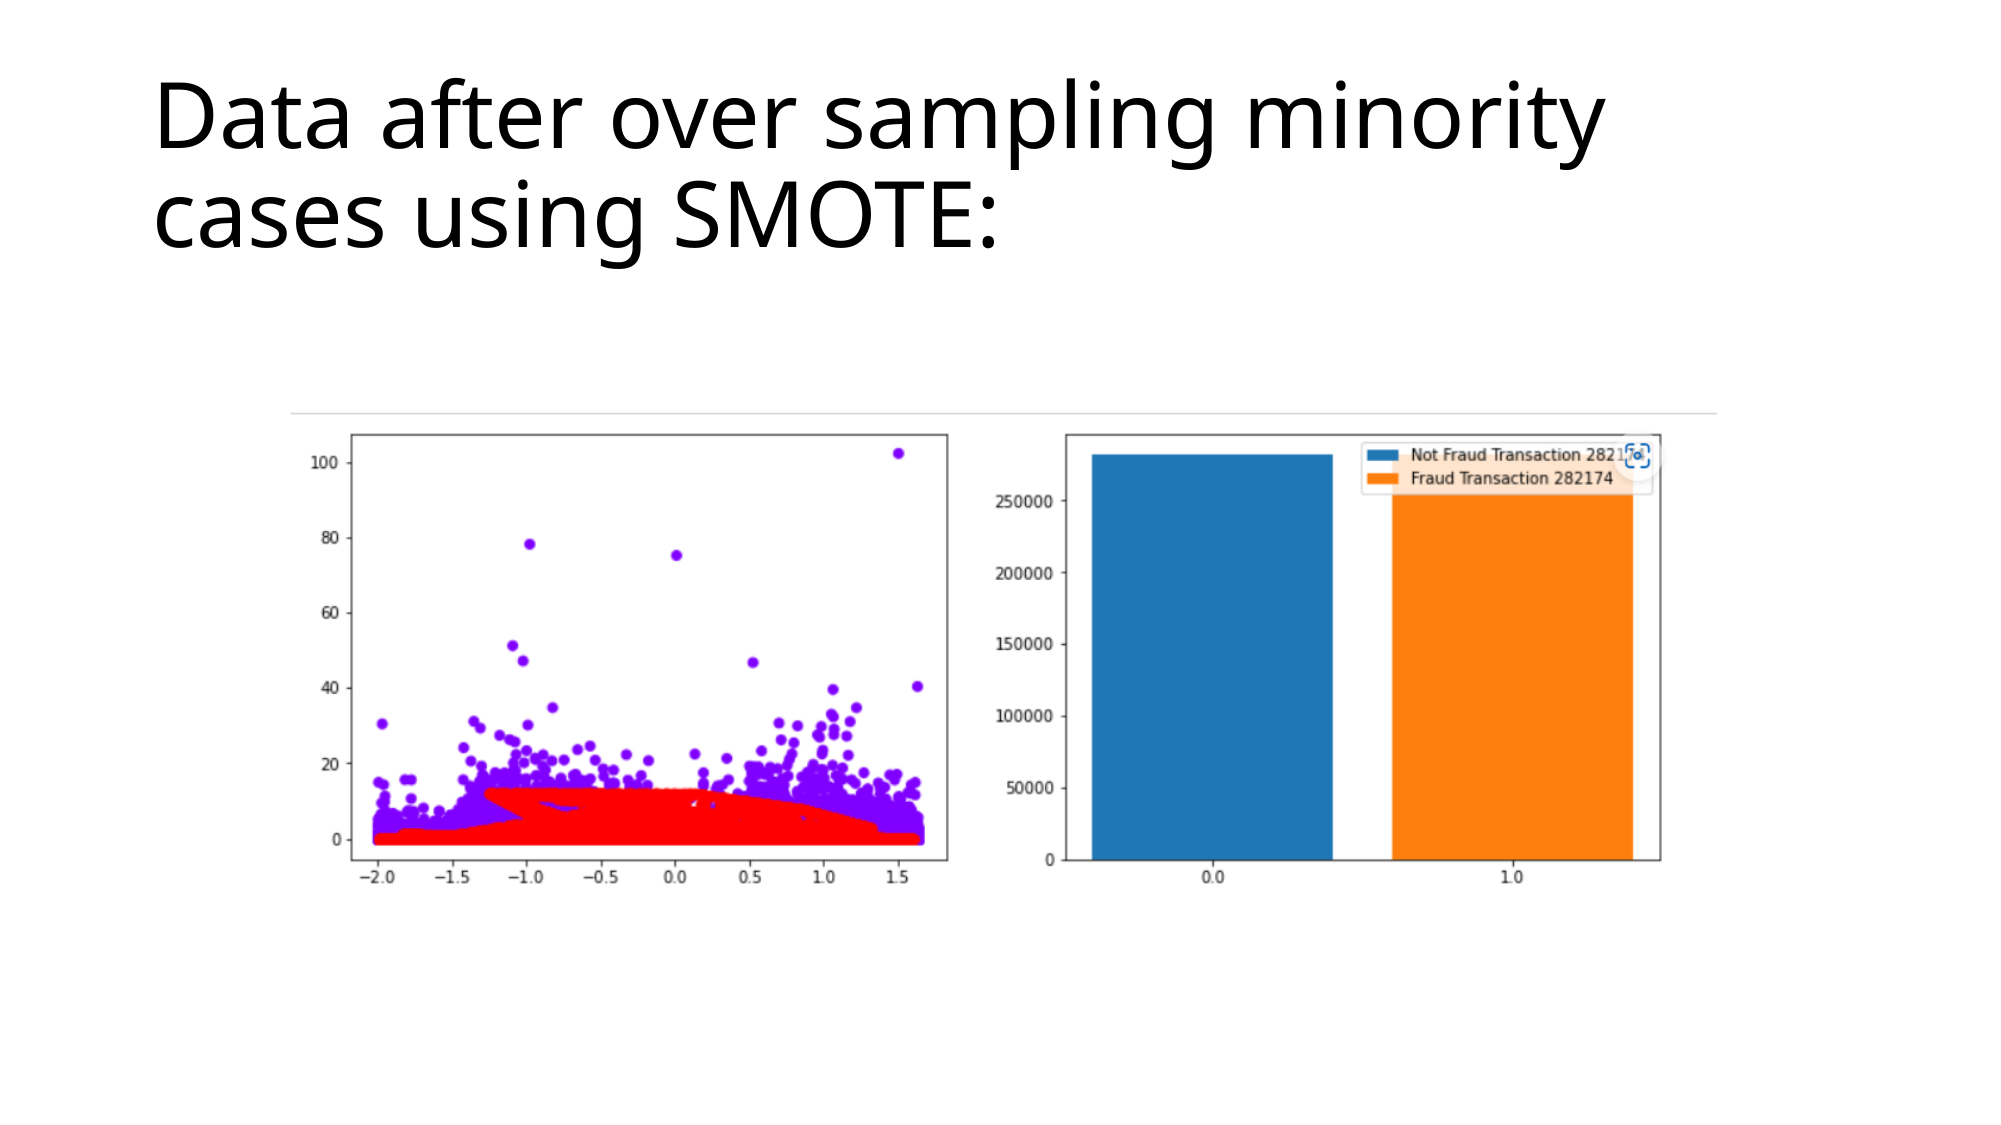

# Data after over sampling minority cases using SMOTE: